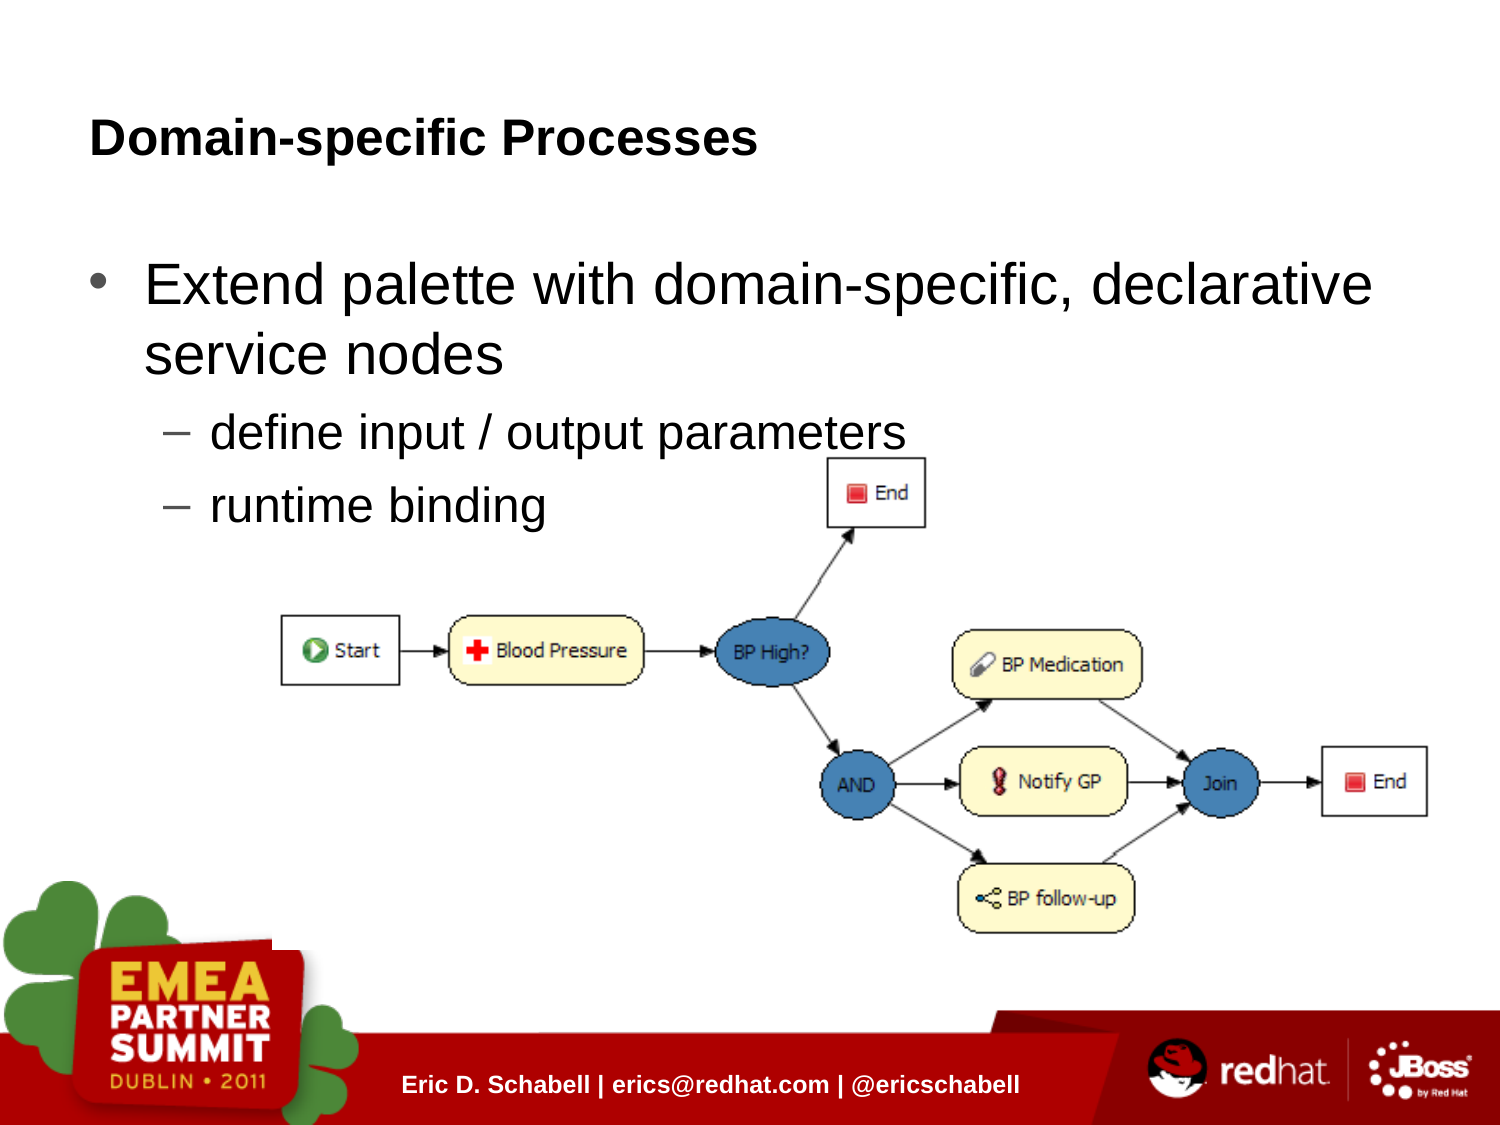

# Domain-specific Processes
Extend palette with domain-specific, declarative service nodes
define input / output parameters
runtime binding